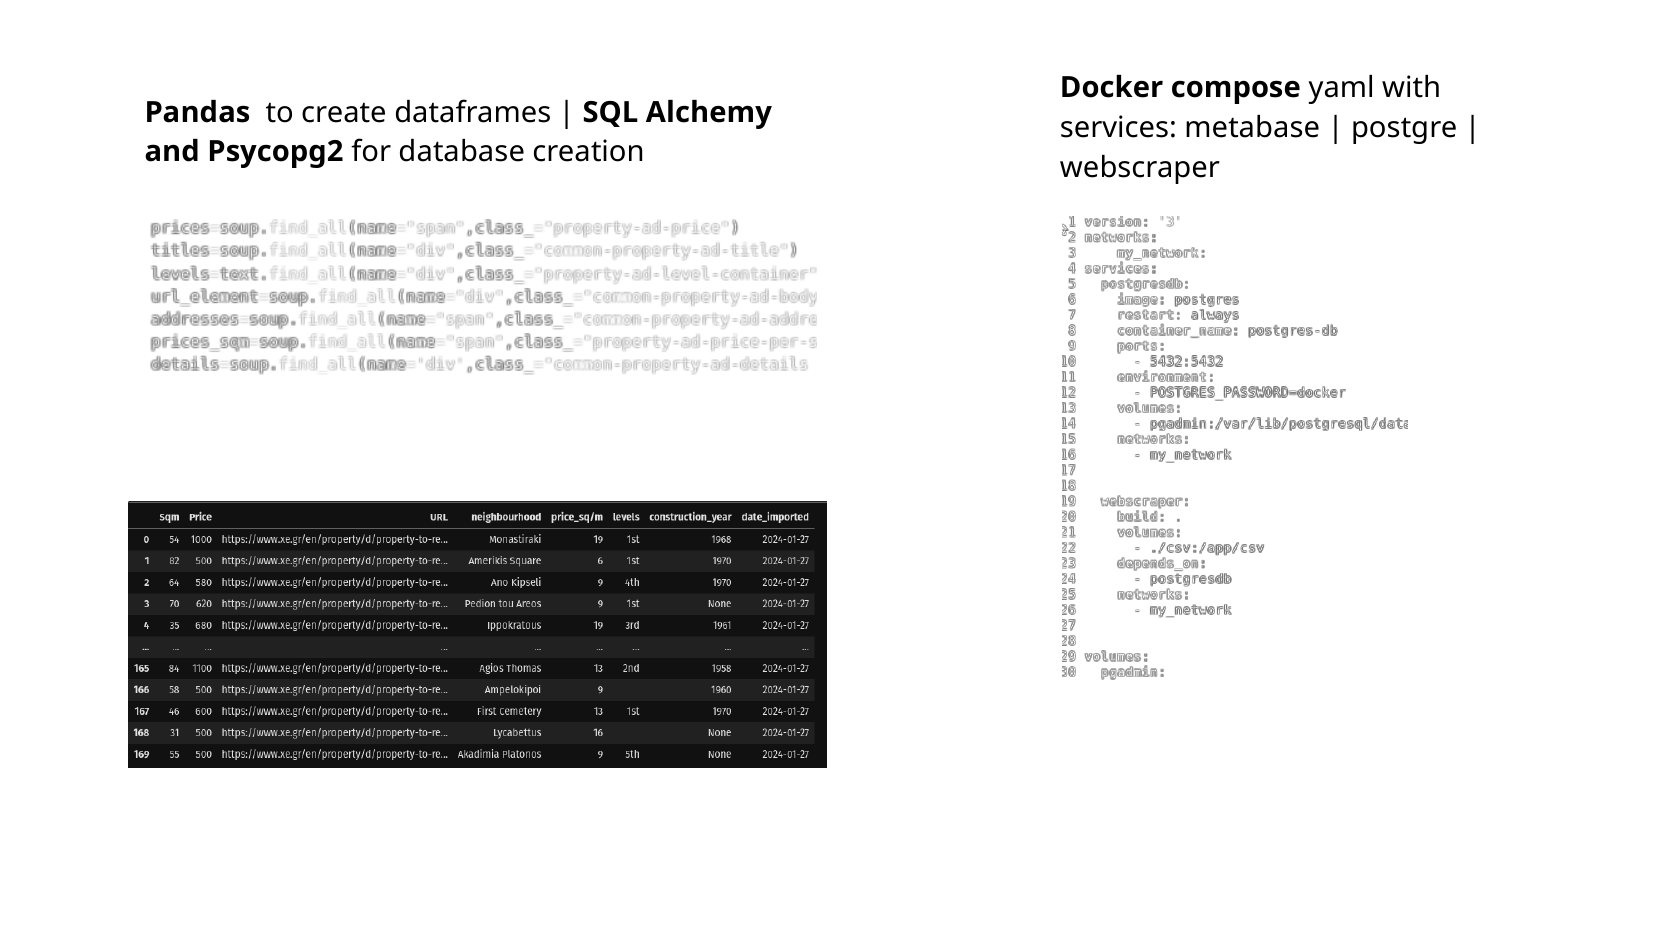

Docker compose yaml with services: metabase | postgre | webscraper
Pandas to create dataframes | SQL Alchemy and Psycopg2 for database creation